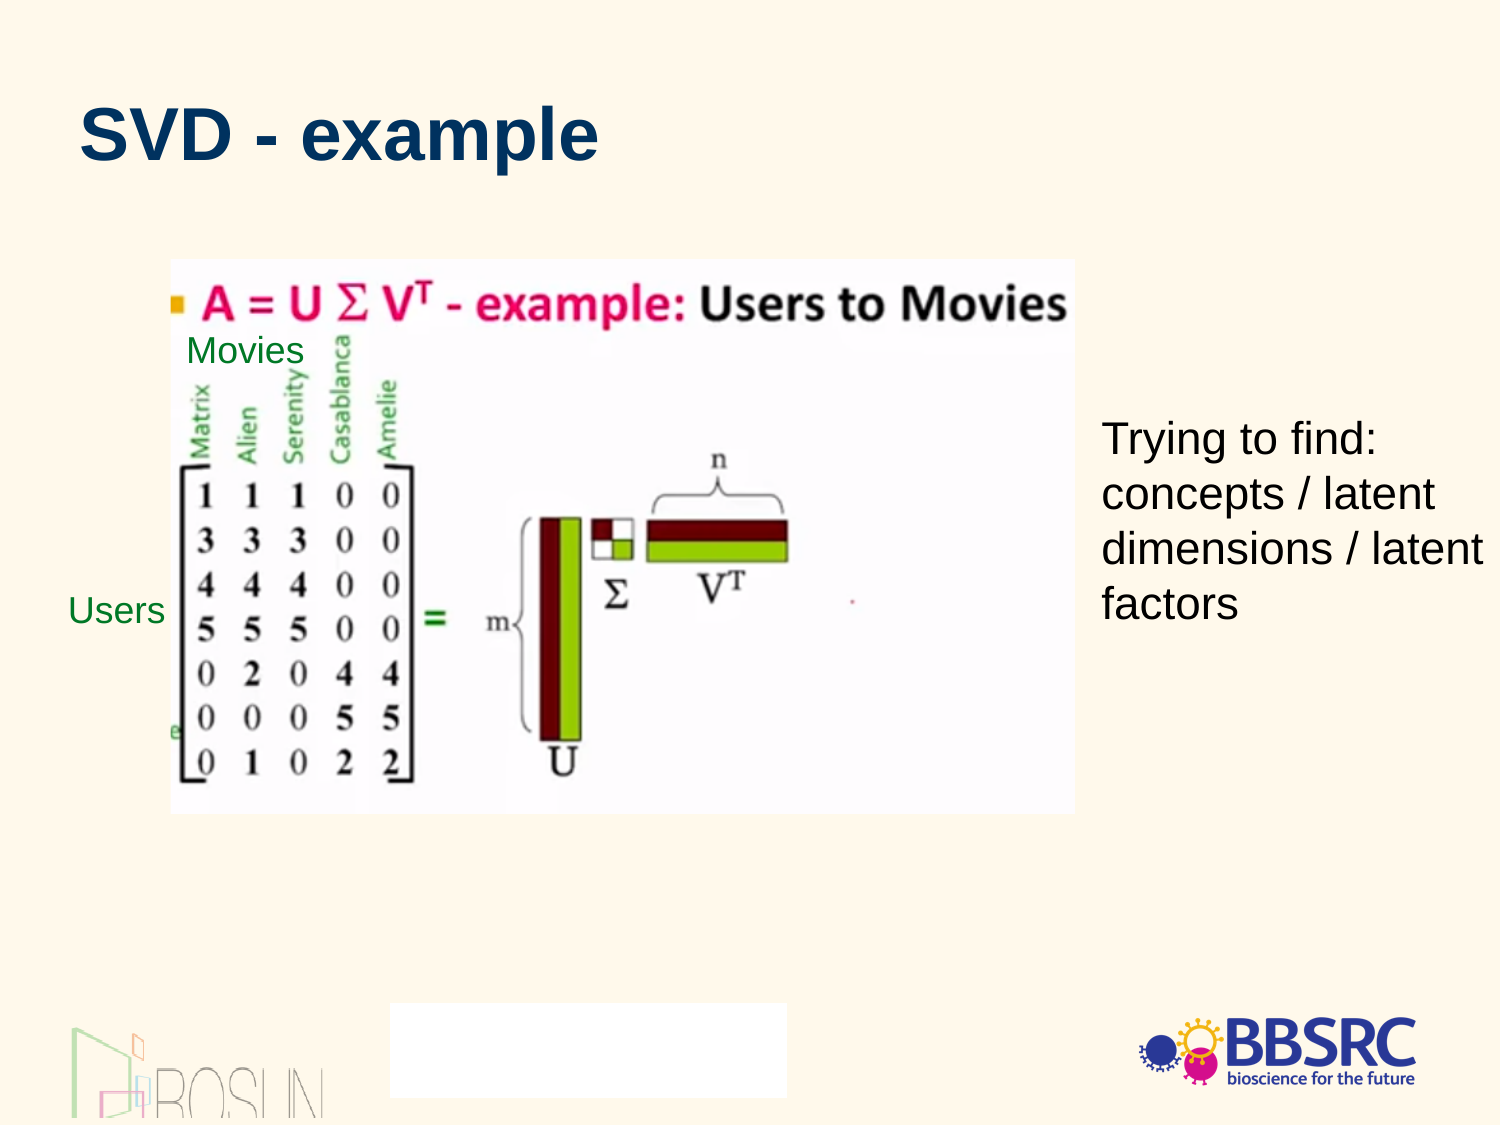

SVD - example
Movies
Trying to find:
concepts / latent dimensions / latent factors
Users